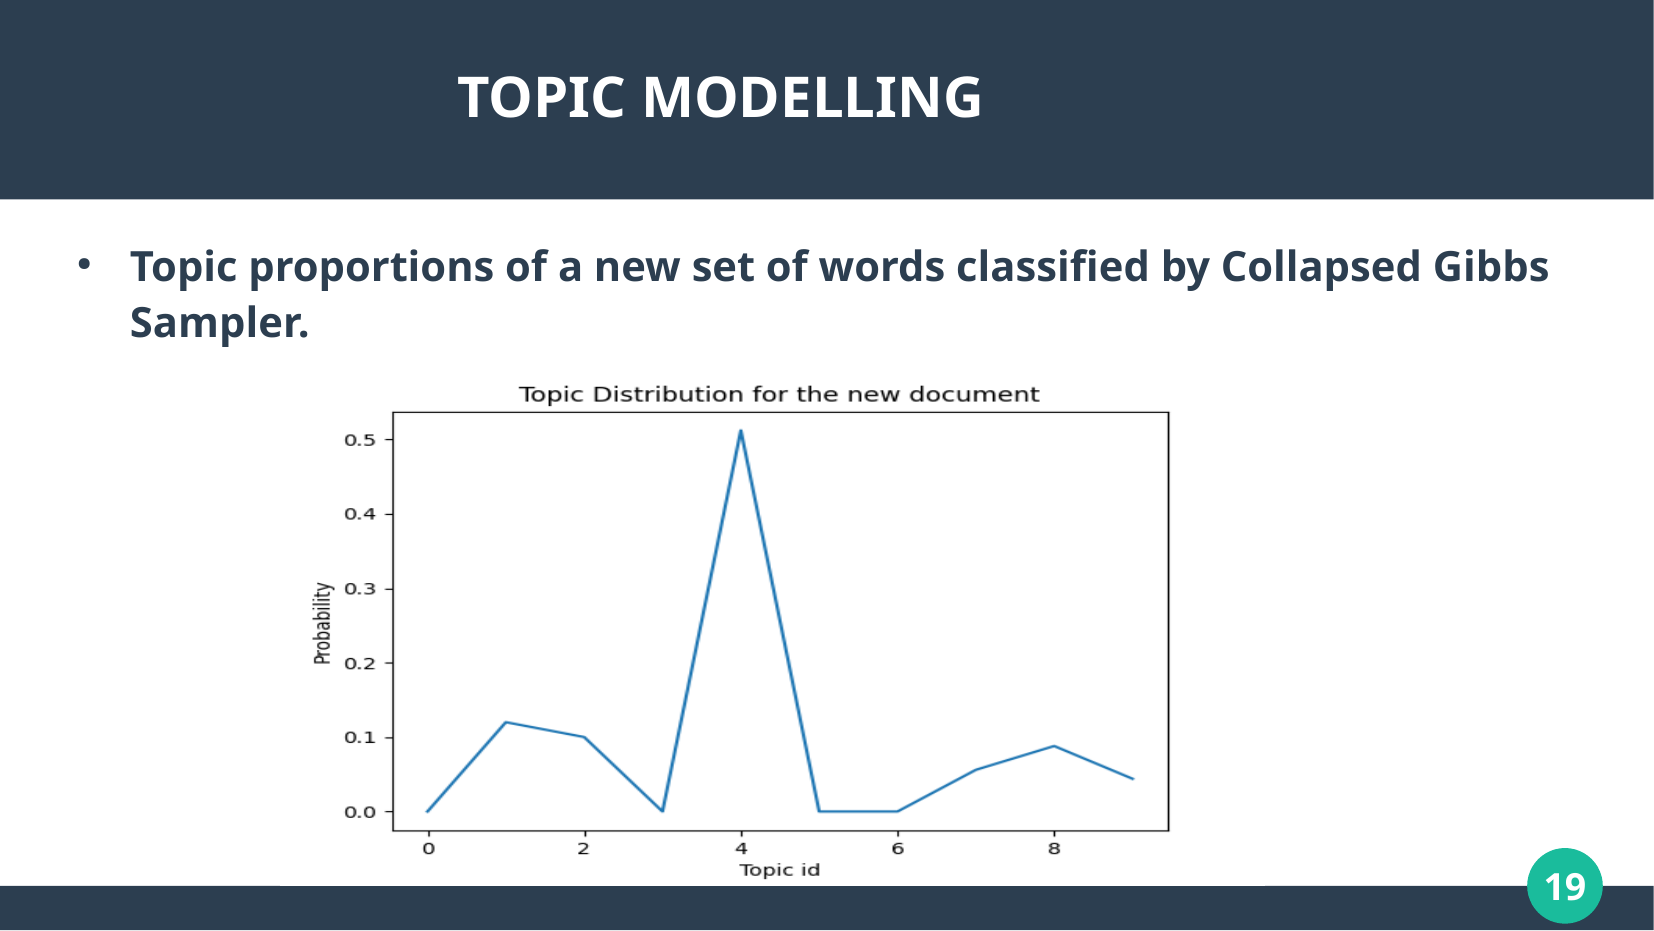

# TOPIC MODELLING
Topic proportions of a new set of words classified by Collapsed Gibbs Sampler.